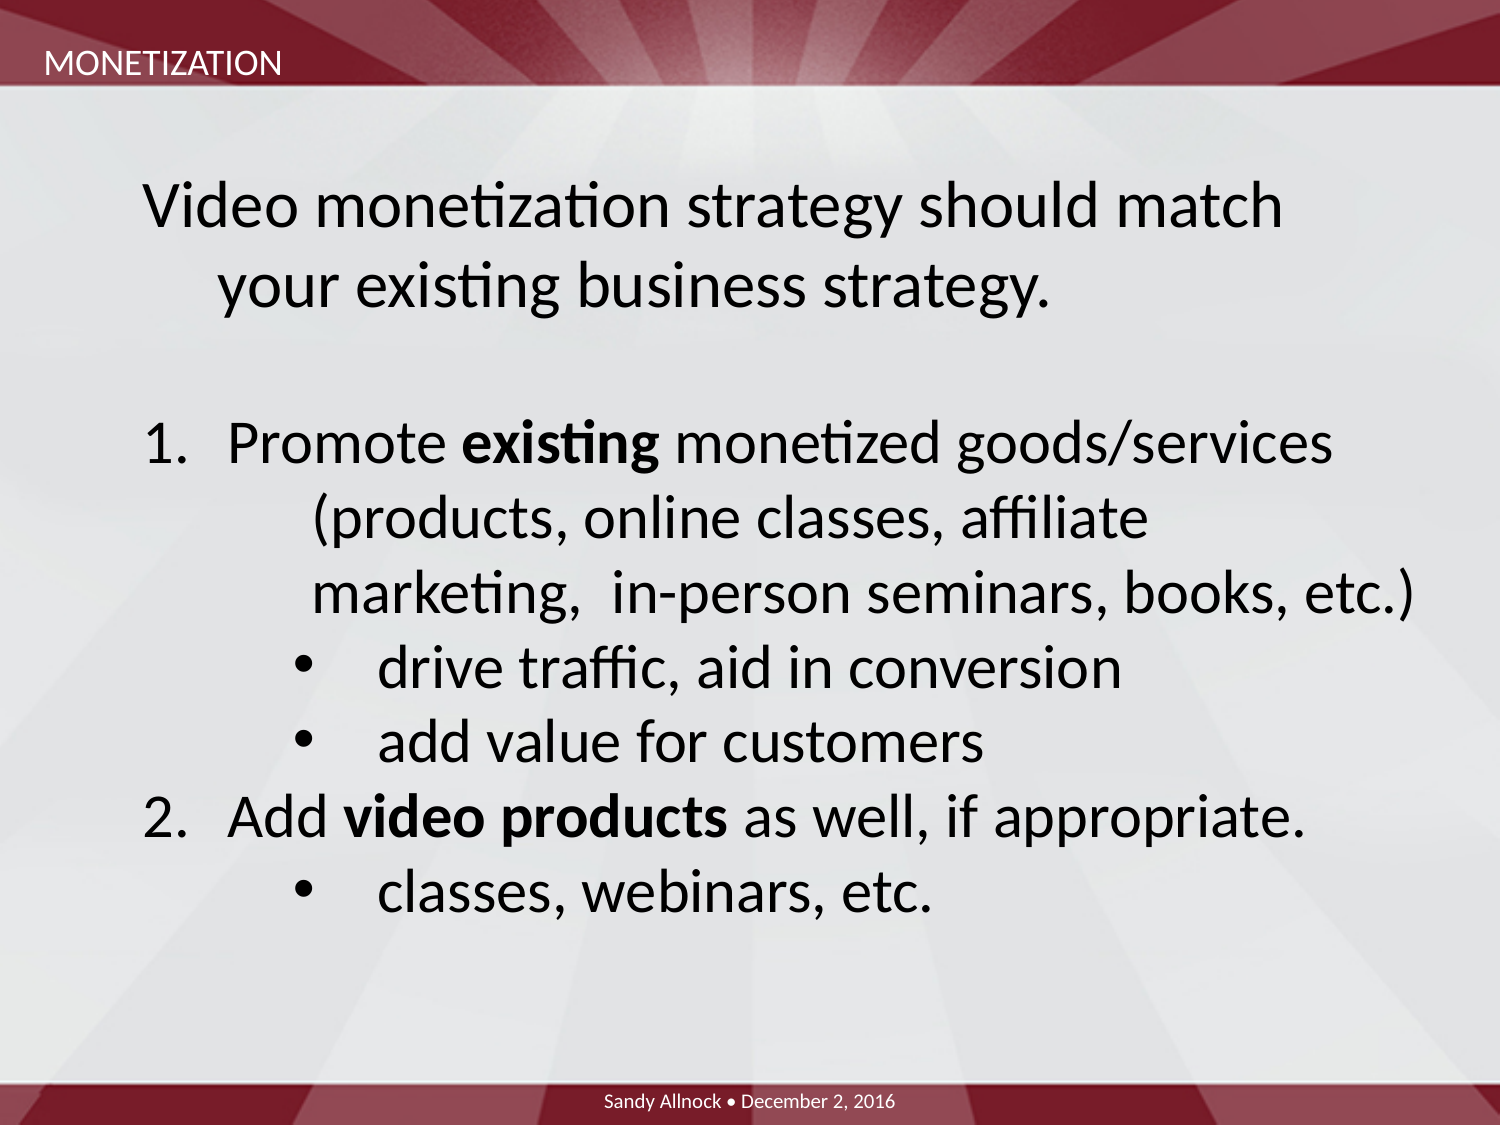

MONETIZATION
Video monetization strategy should match your existing business strategy.
Promote existing monetized goods/services (products, online classes, affiliate marketing, in-person seminars, books, etc.)
drive traffic, aid in conversion
add value for customers
Add video products as well, if appropriate.
classes, webinars, etc.
Sandy Allnock • December 2, 2016